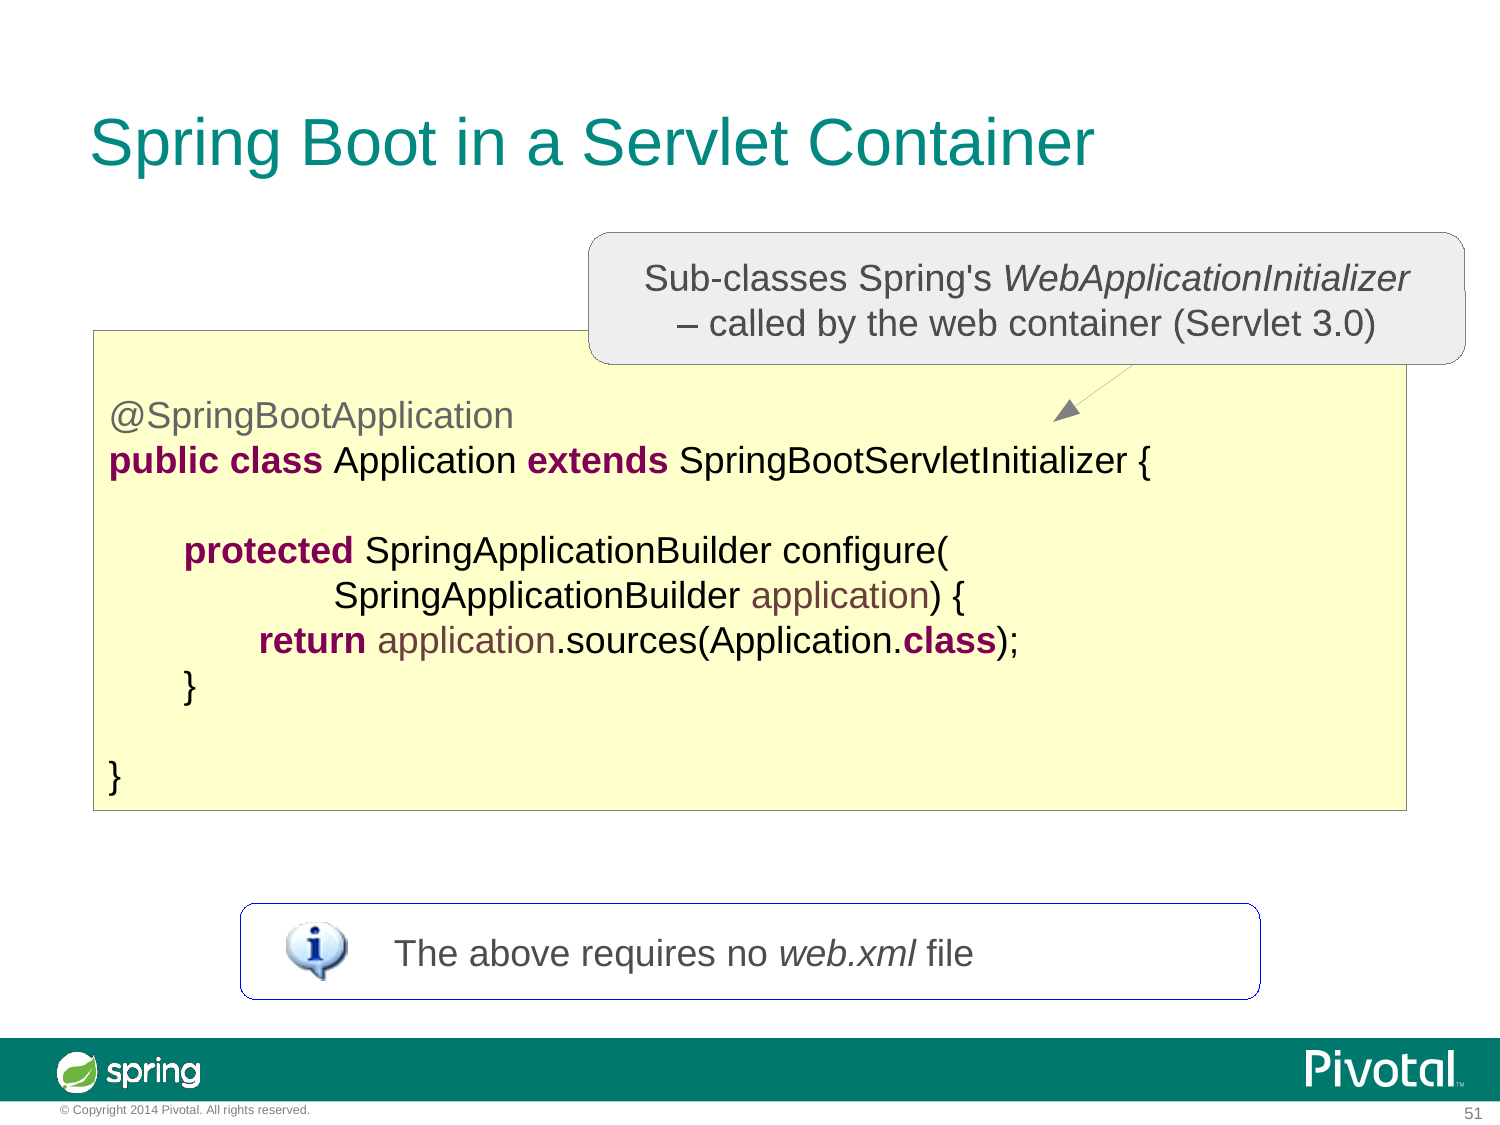

# Spring Boot in a Servlet Container
Sub-classes Spring's WebApplicationInitializer
– called by the web container (Servlet 3.0)
@SpringBootApplication
public class Application extends SpringBootServletInitializer {
	protected SpringApplicationBuilder configure(
			SpringApplicationBuilder application) {
		return application.sources(Application.class);
	}
}
The above requires no web.xml file